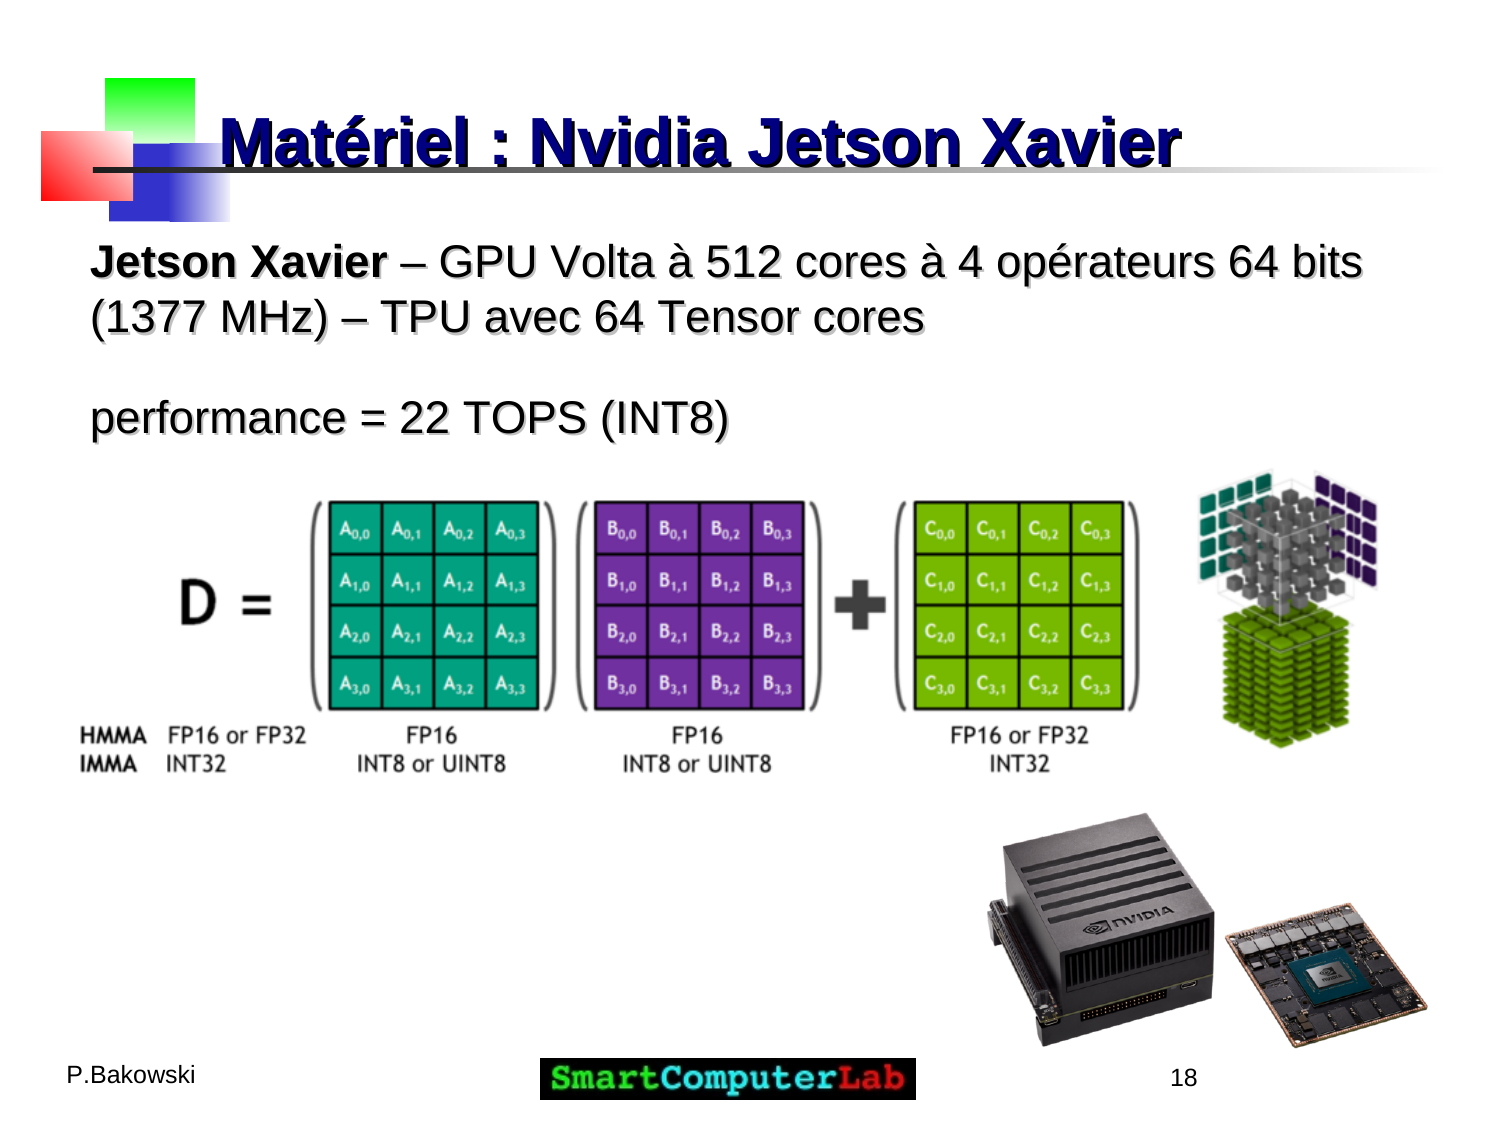

# Matériel : Nvidia Jetson Xavier
Jetson Xavier – GPU Volta à 512 cores à 4 opérateurs 64 bits (1377 MHz) – TPU avec 64 Tensor cores
performance = 22 TOPS (INT8)
18